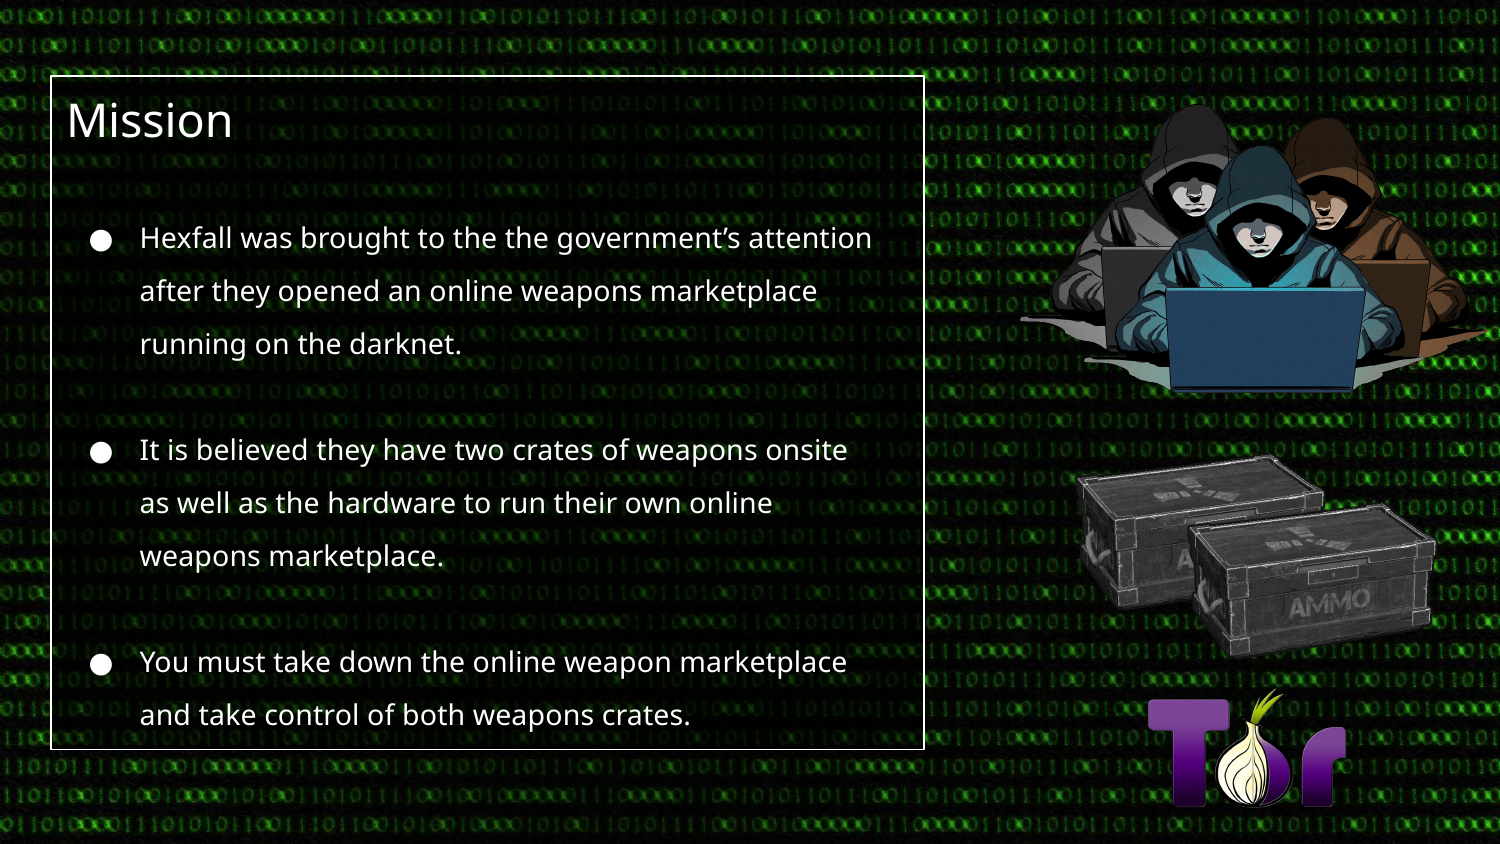

# Mission
Hexfall was brought to the the government’s attention after they opened an online weapons marketplace running on the darknet.
It is believed they have two crates of weapons onsite as well as the hardware to run their own online weapons marketplace.
You must take down the online weapon marketplace and take control of both weapons crates.